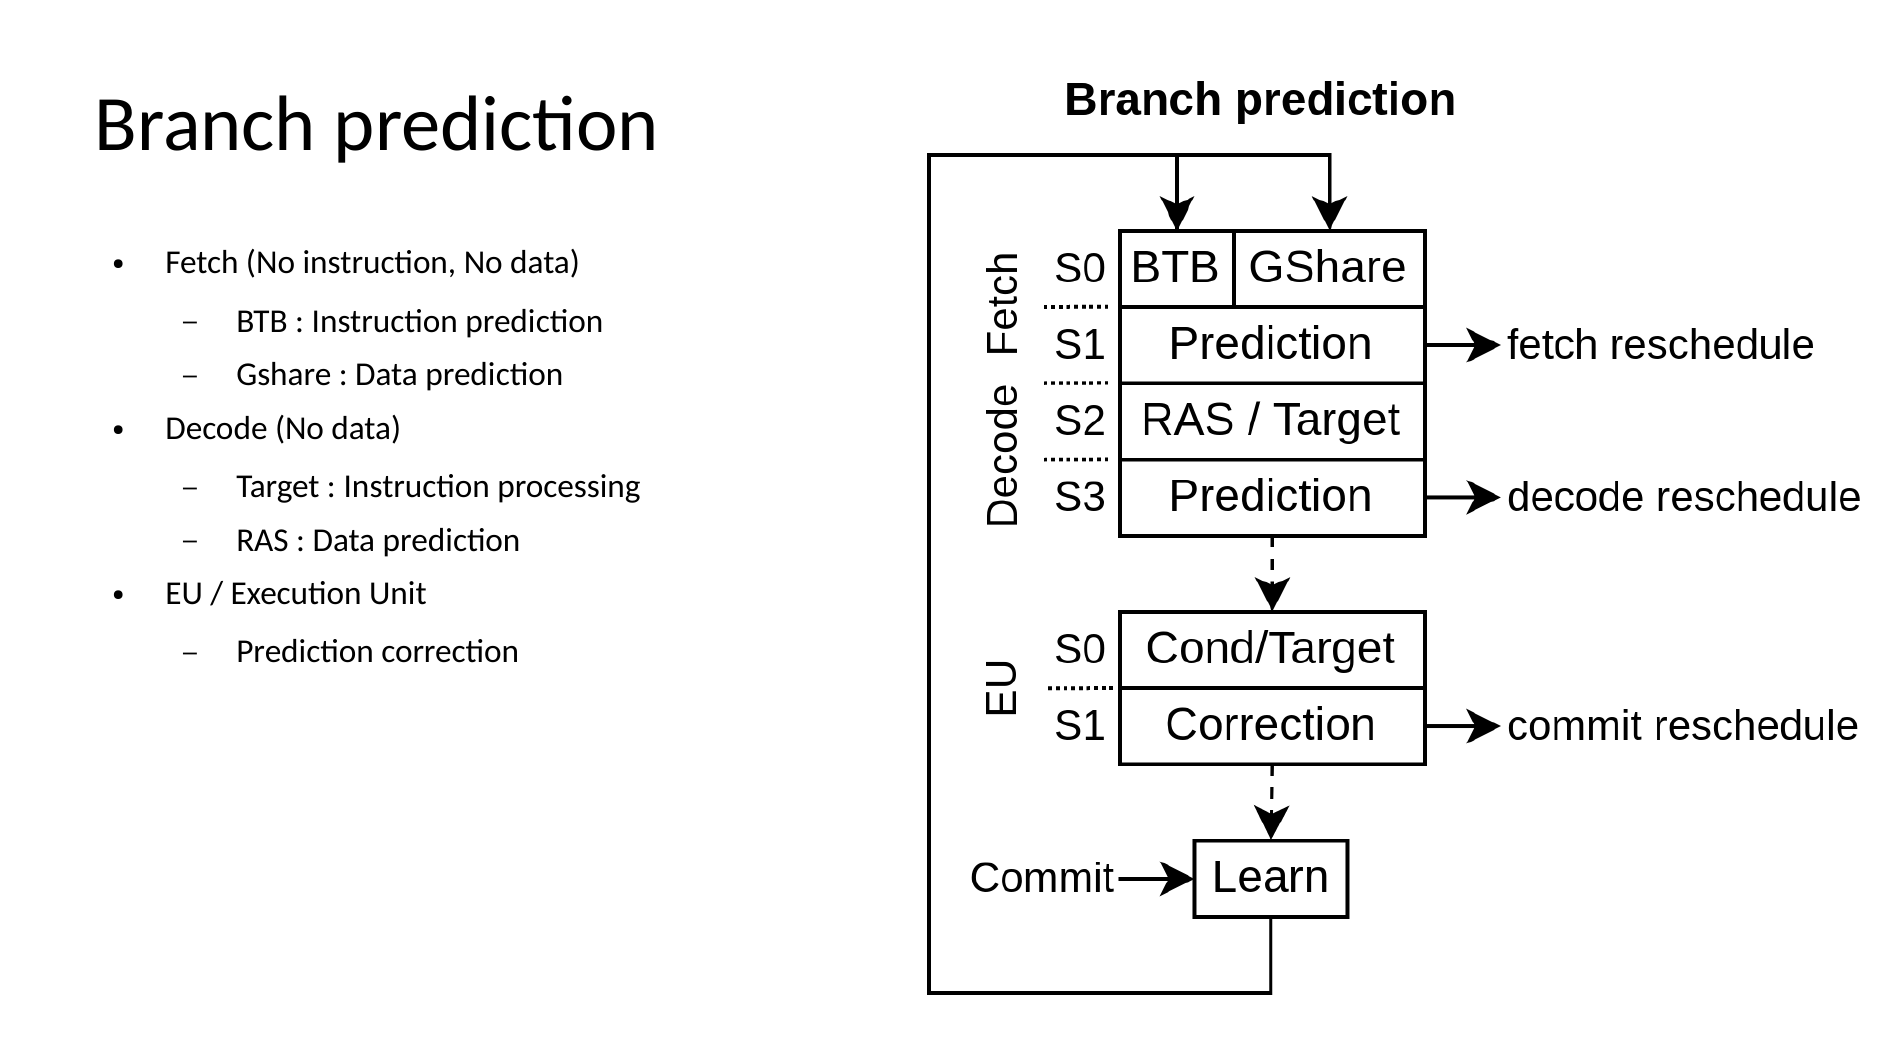

# Branch prediction
Fetch (No instruction, No data)
BTB : Instruction prediction
Gshare : Data prediction
Decode (No data)
Target : Instruction processing
RAS : Data prediction
EU / Execution Unit
Prediction correction